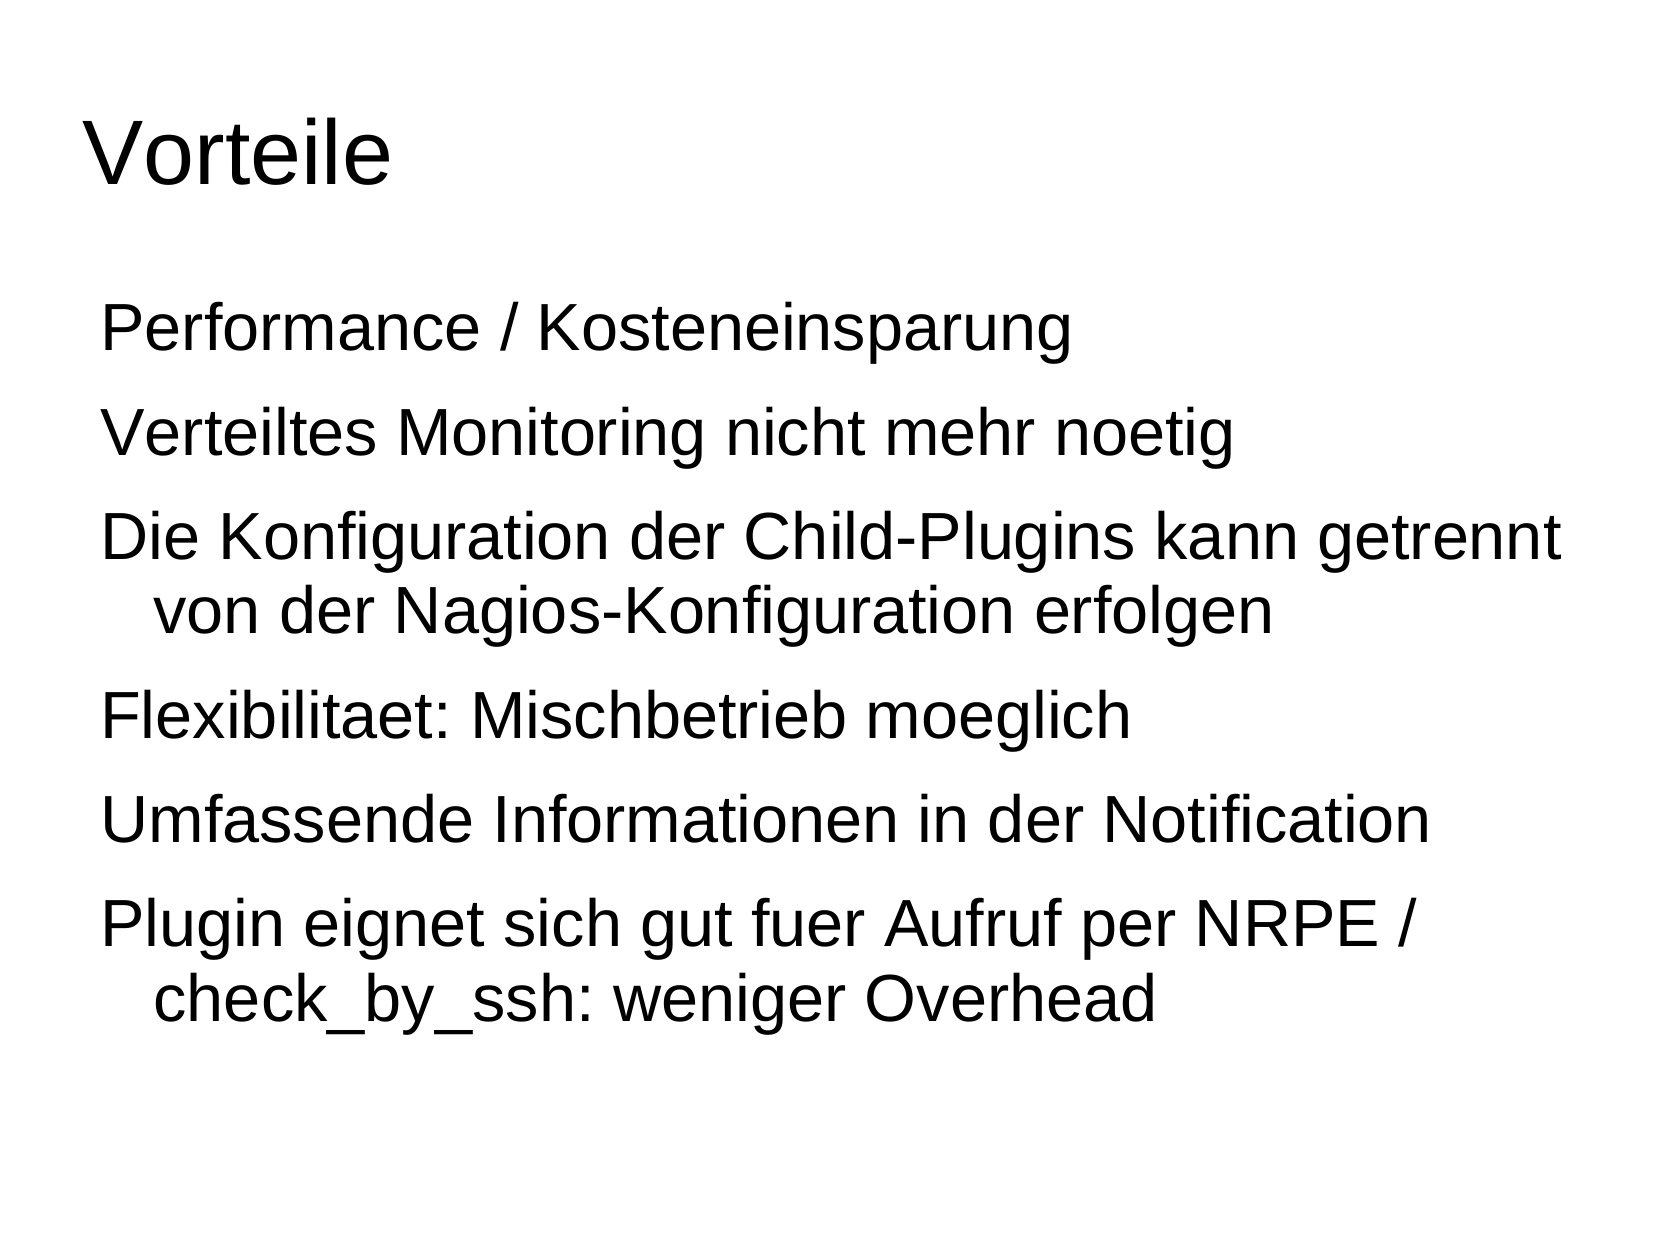

# Vorteile
Performance / Kosteneinsparung
Verteiltes Monitoring nicht mehr noetig
Die Konfiguration der Child-Plugins kann getrennt von der Nagios-Konfiguration erfolgen
Flexibilitaet: Mischbetrieb moeglich
Umfassende Informationen in der Notification
Plugin eignet sich gut fuer Aufruf per NRPE / check_by_ssh: weniger Overhead